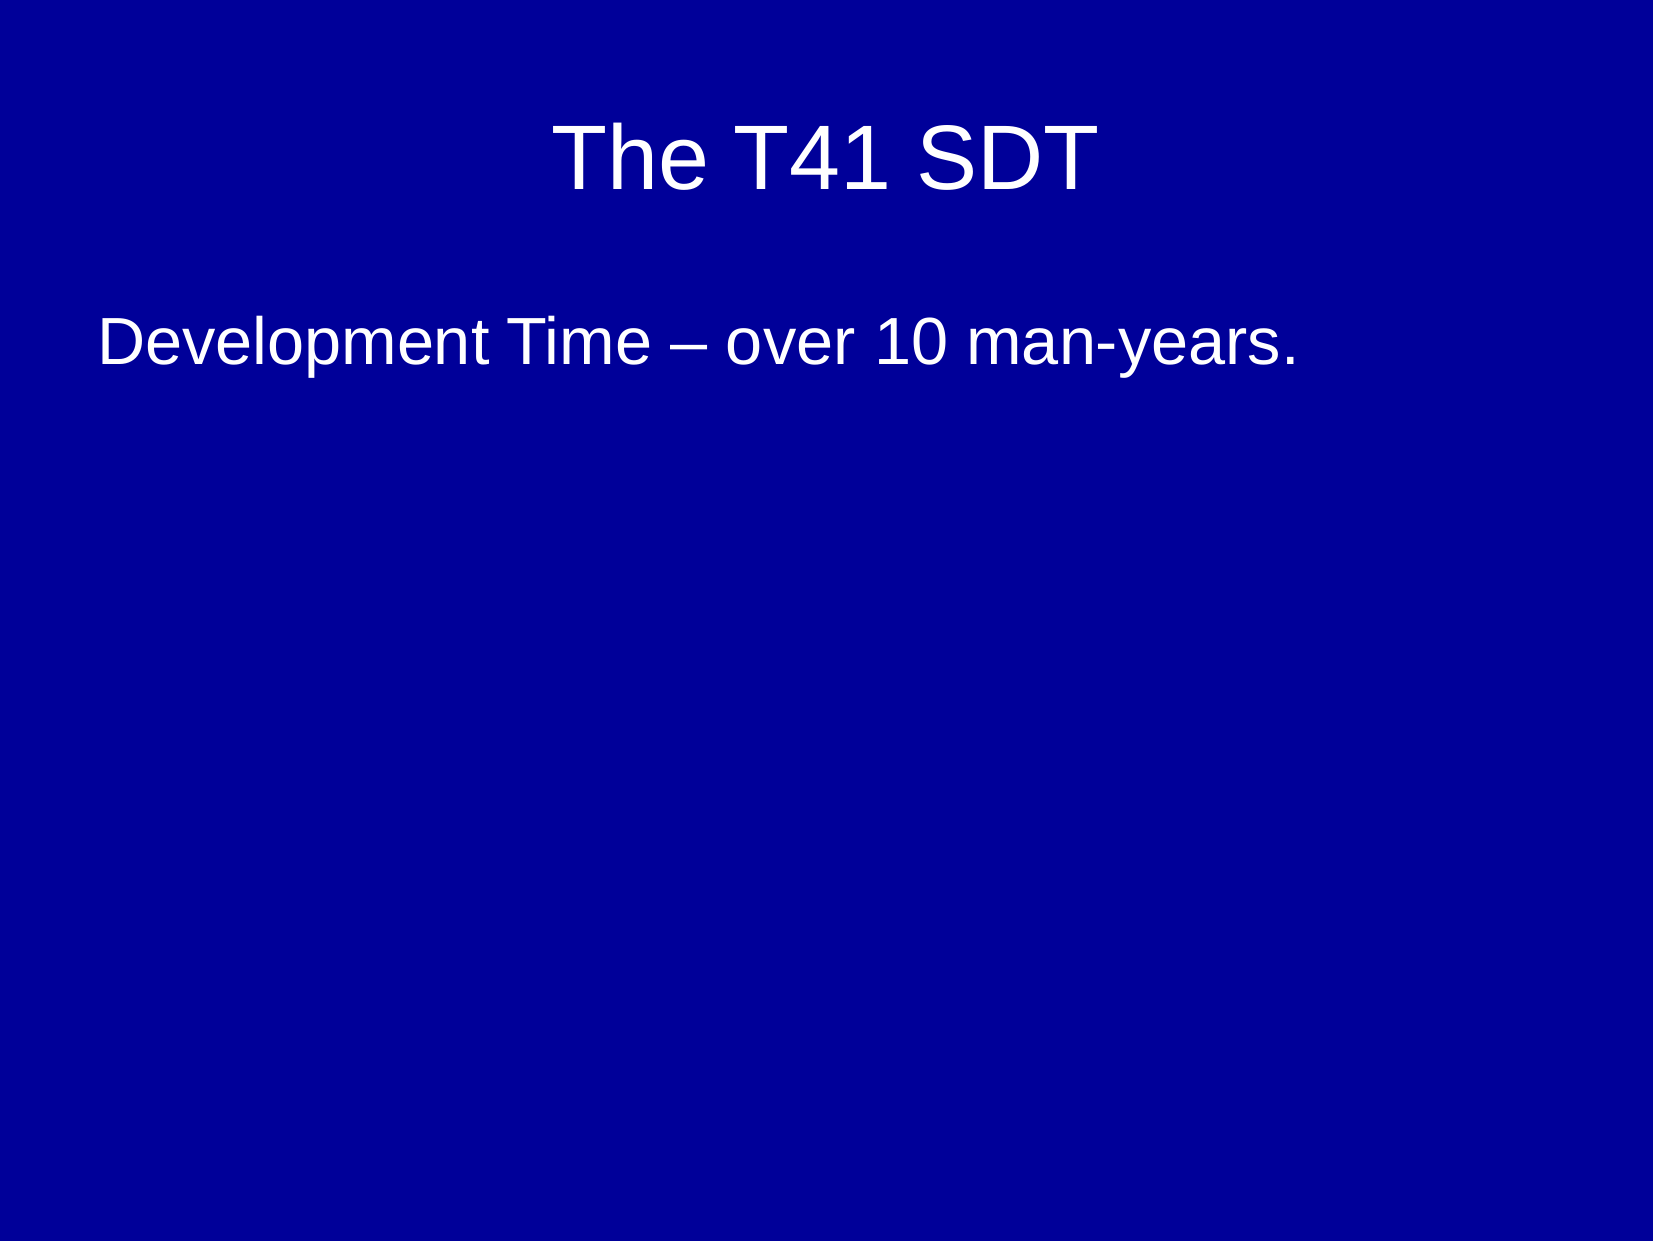

The T41 SDT
Development Time – over 10 man-years.